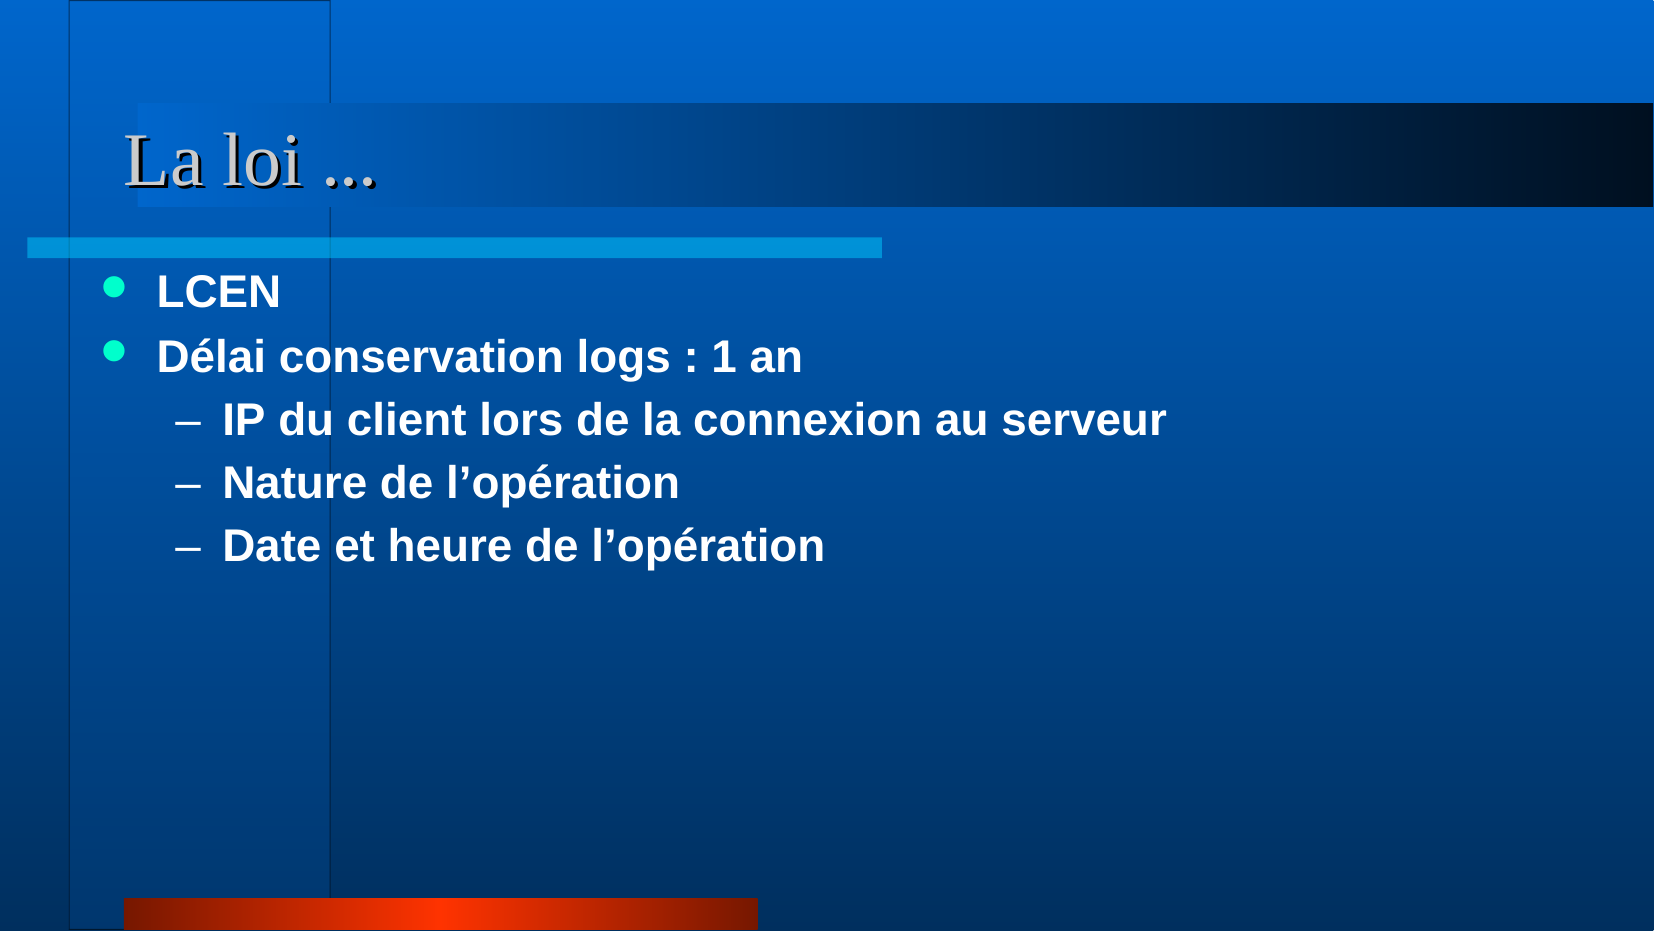

# La loi ...
LCEN
Délai conservation logs : 1 an
IP du client lors de la connexion au serveur
Nature de l’opération
Date et heure de l’opération